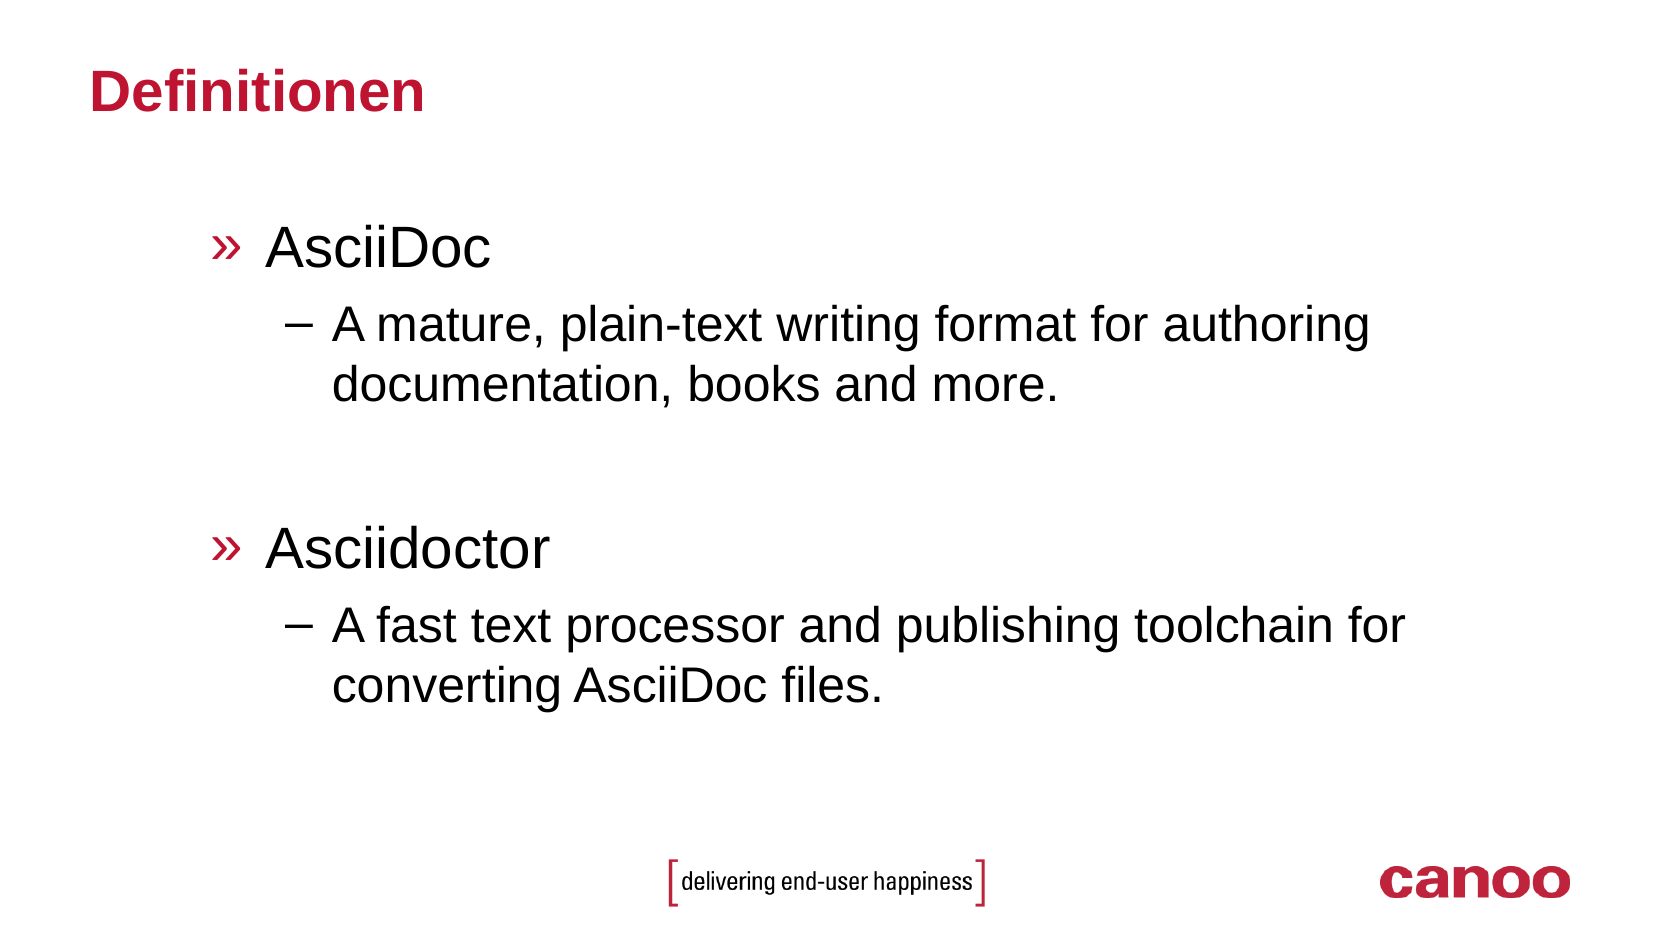

# Definitionen
AsciiDoc
A mature, plain-text writing format for authoring documentation, books and more.
Asciidoctor
A fast text processor and publishing toolchain for converting AsciiDoc files.